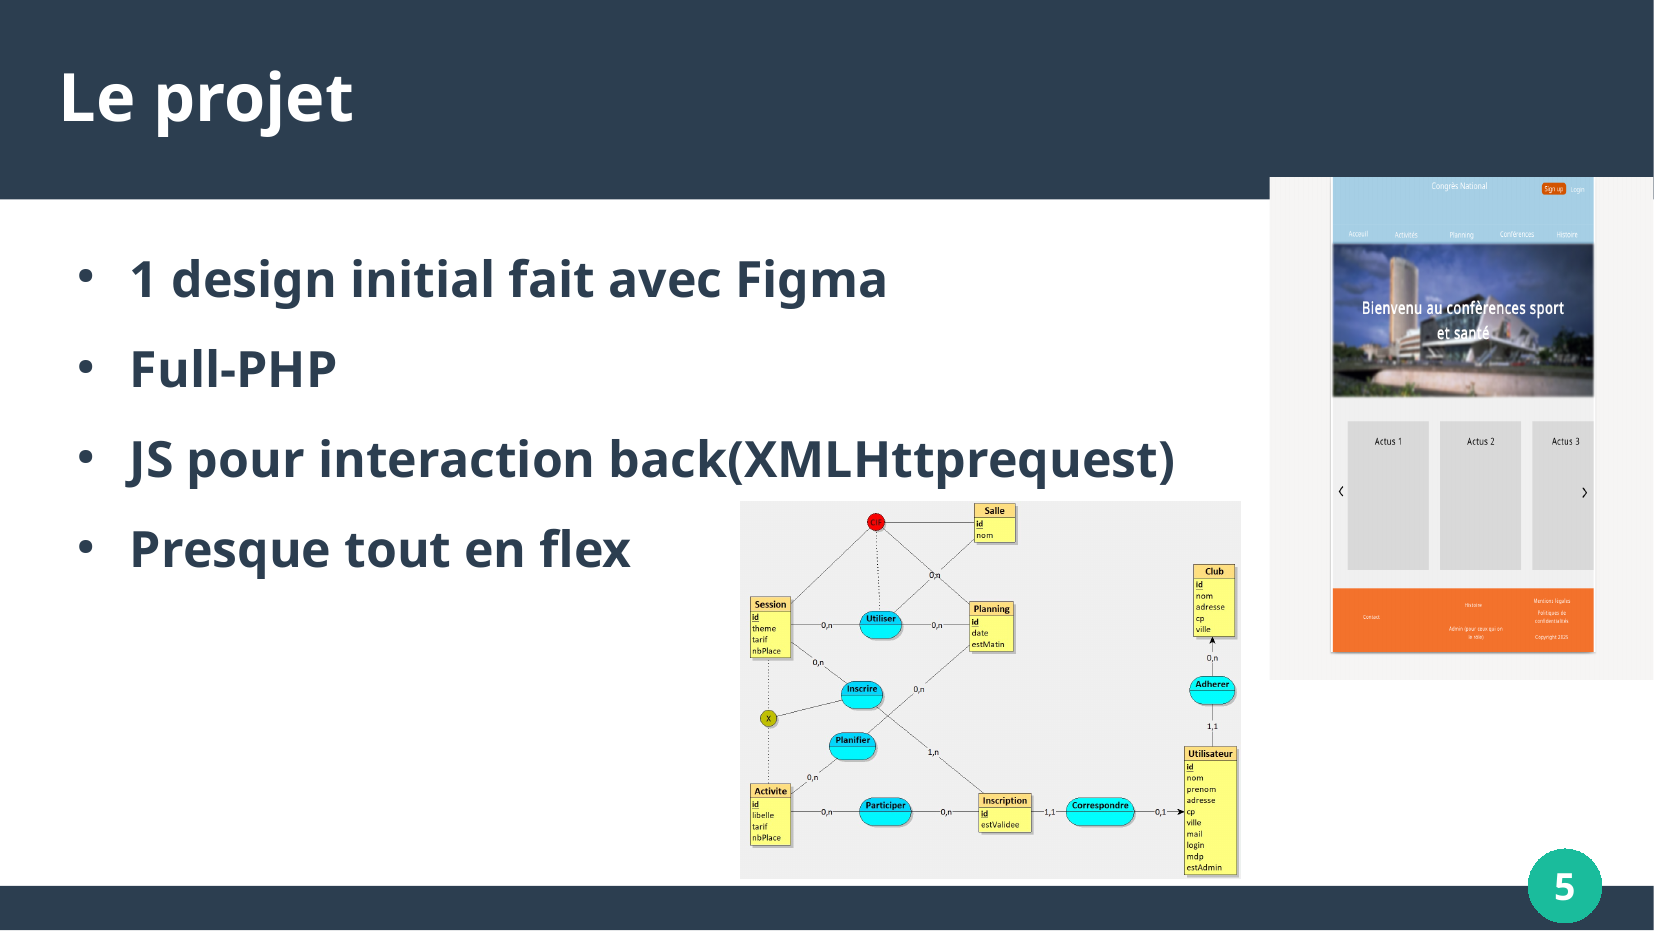

# Le projet
1 design initial fait avec Figma
Full-PHP
JS pour interaction back(XMLHttprequest)
Presque tout en flex
5